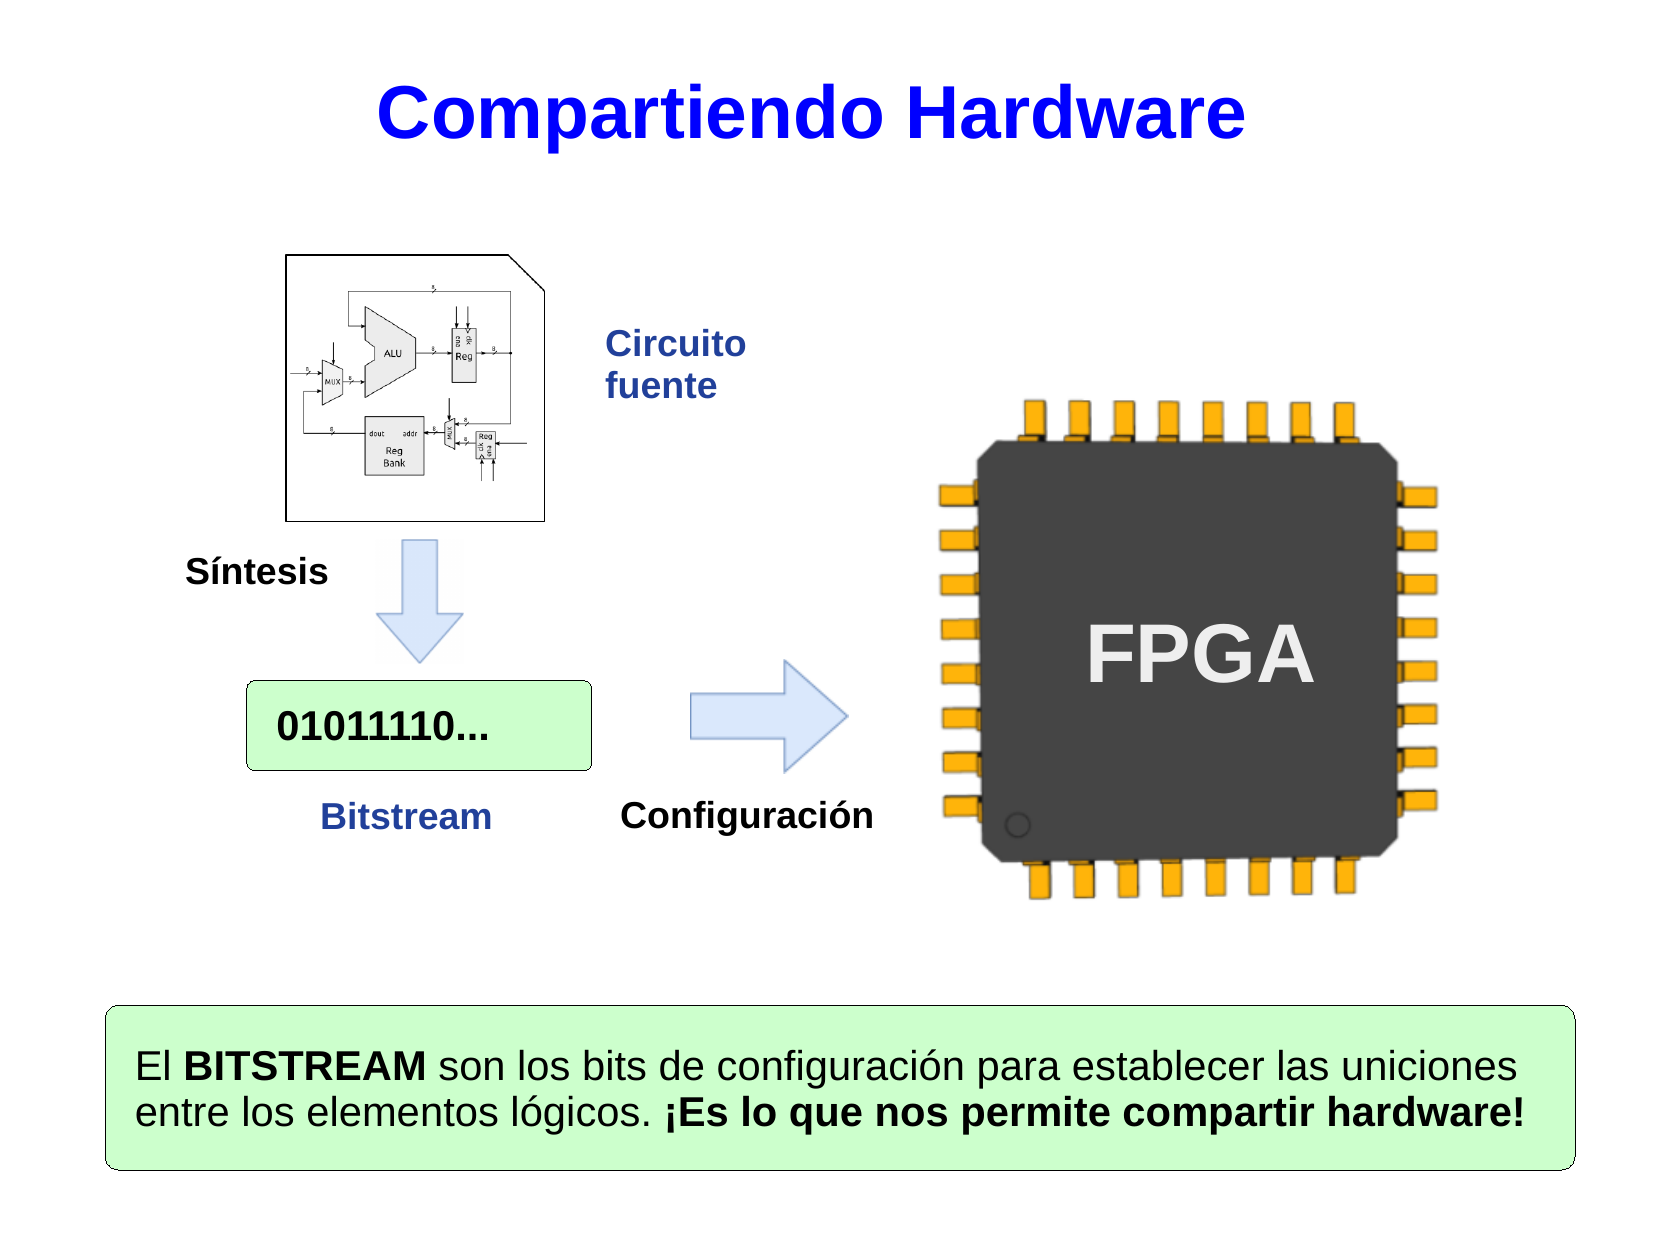

Compartiendo Hardware
Circuito fuente
Síntesis
FPGA
01011110...
Configuración
Bitstream
El BITSTREAM son los bits de configuración para establecer las uniciones entre los elementos lógicos. ¡Es lo que nos permite compartir hardware!